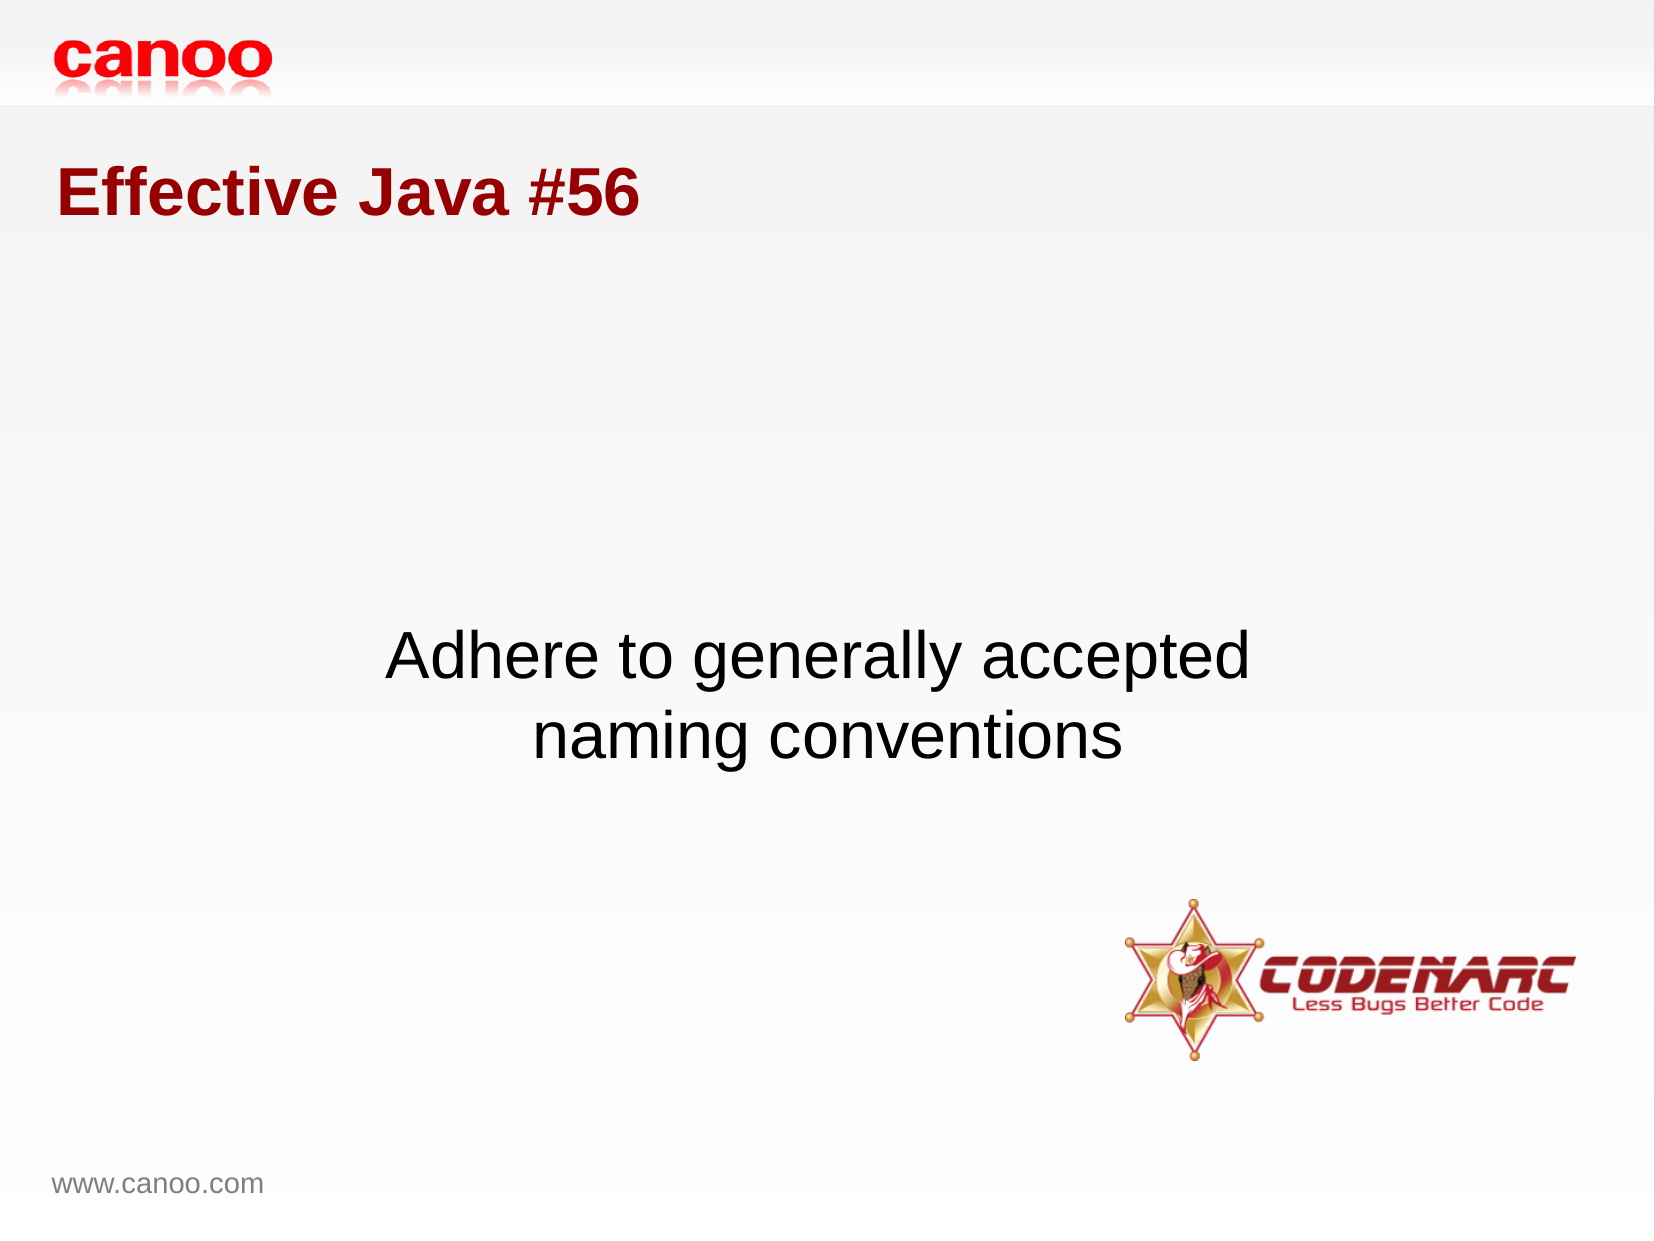

# Effective Java #56
Adhere to generally accepted
naming conventions